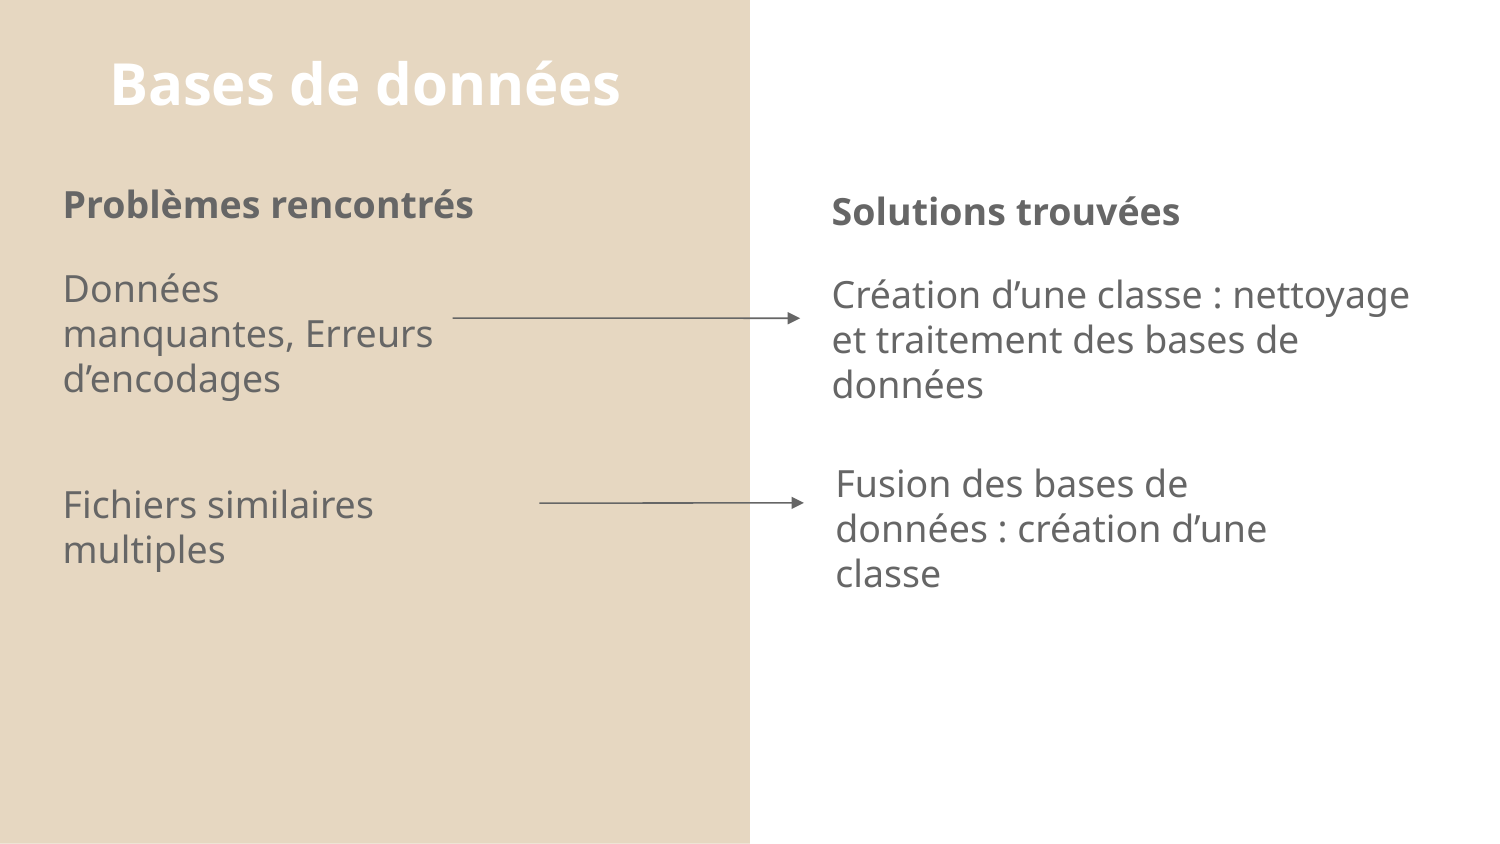

# Bases de données
Problèmes rencontrés
Solutions trouvées
Données manquantes, Erreurs d’encodages
Création d’une classe : nettoyage et traitement des bases de données
Fusion des bases de données : création d’une classe
Fichiers similaires multiples